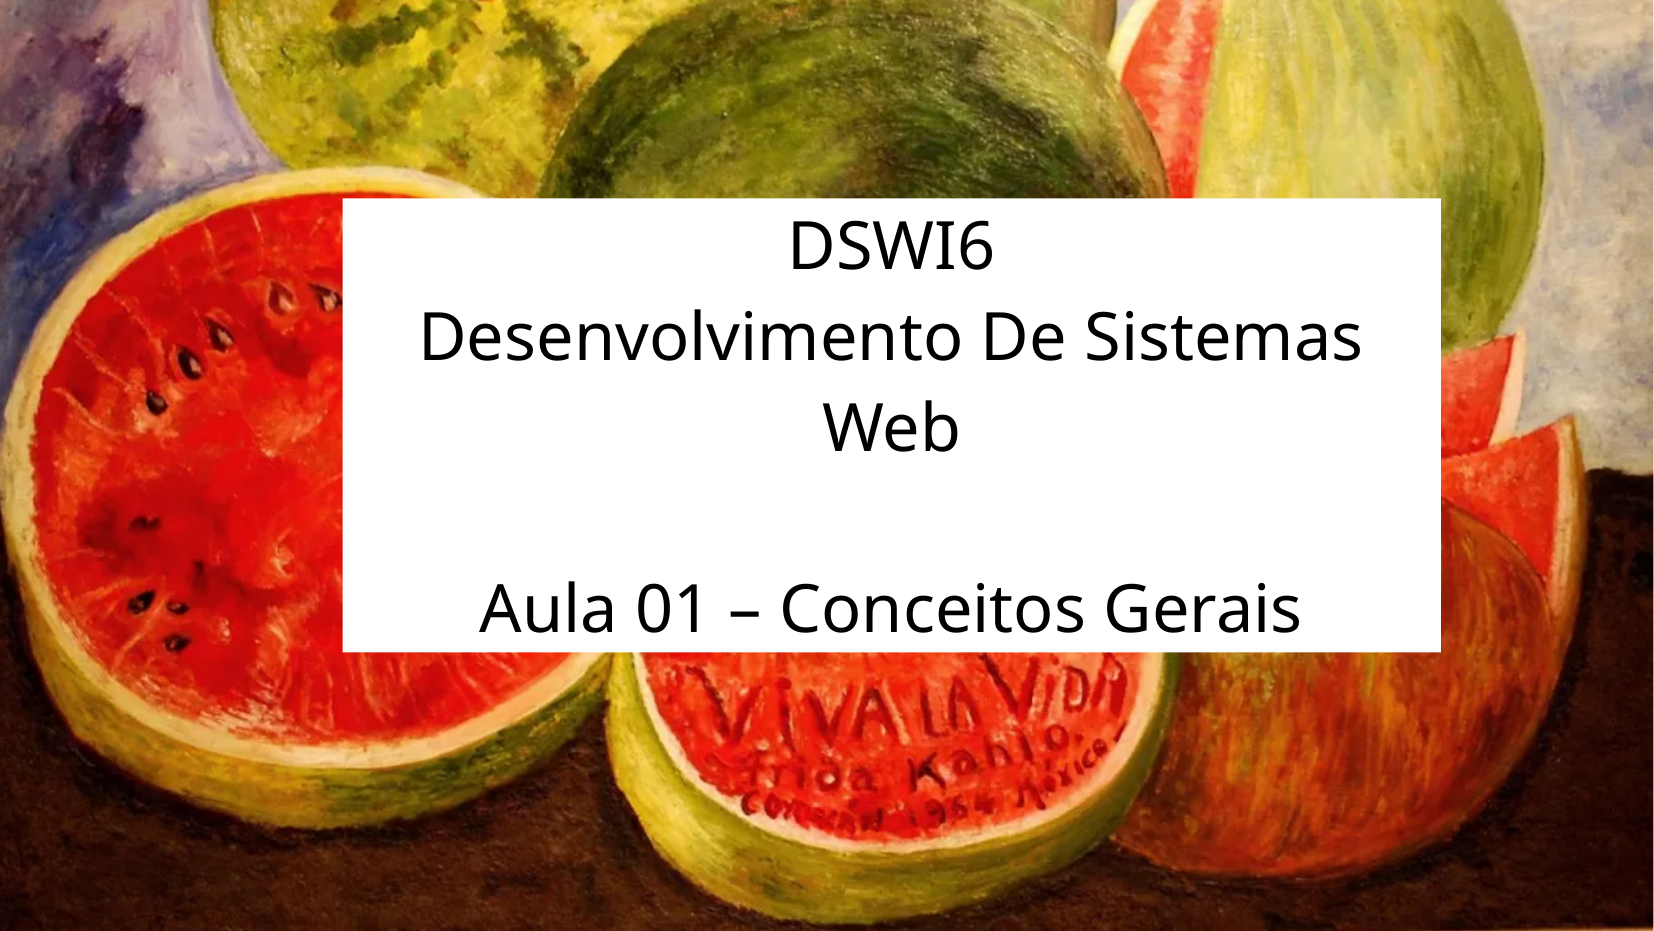

# DSWI6
Desenvolvimento De Sistemas Web
Aula 01 – Conceitos Gerais
Desenvolvimento Web
1